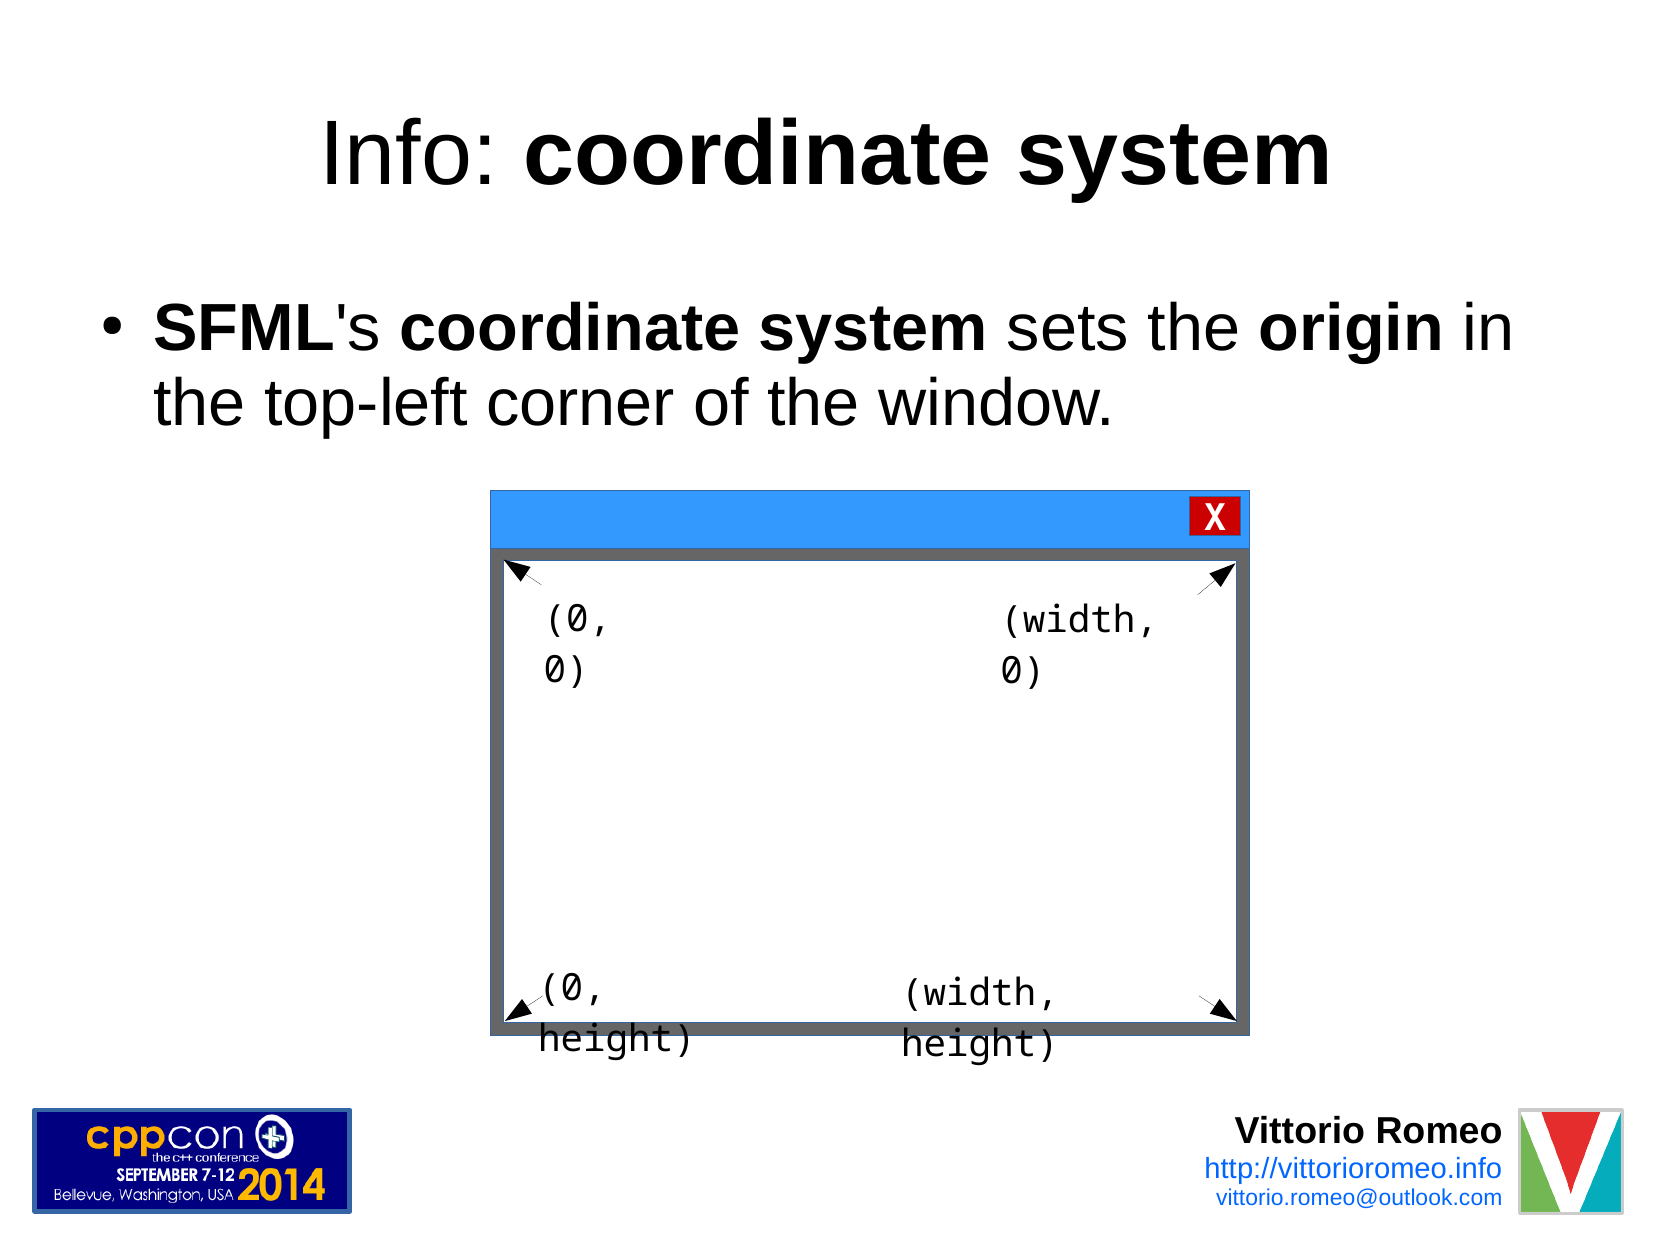

# Info: coordinate system
SFML's coordinate system sets the origin in the top-left corner of the window.
X
(0, 0)
(width, 0)
(0, height)
(width, height)